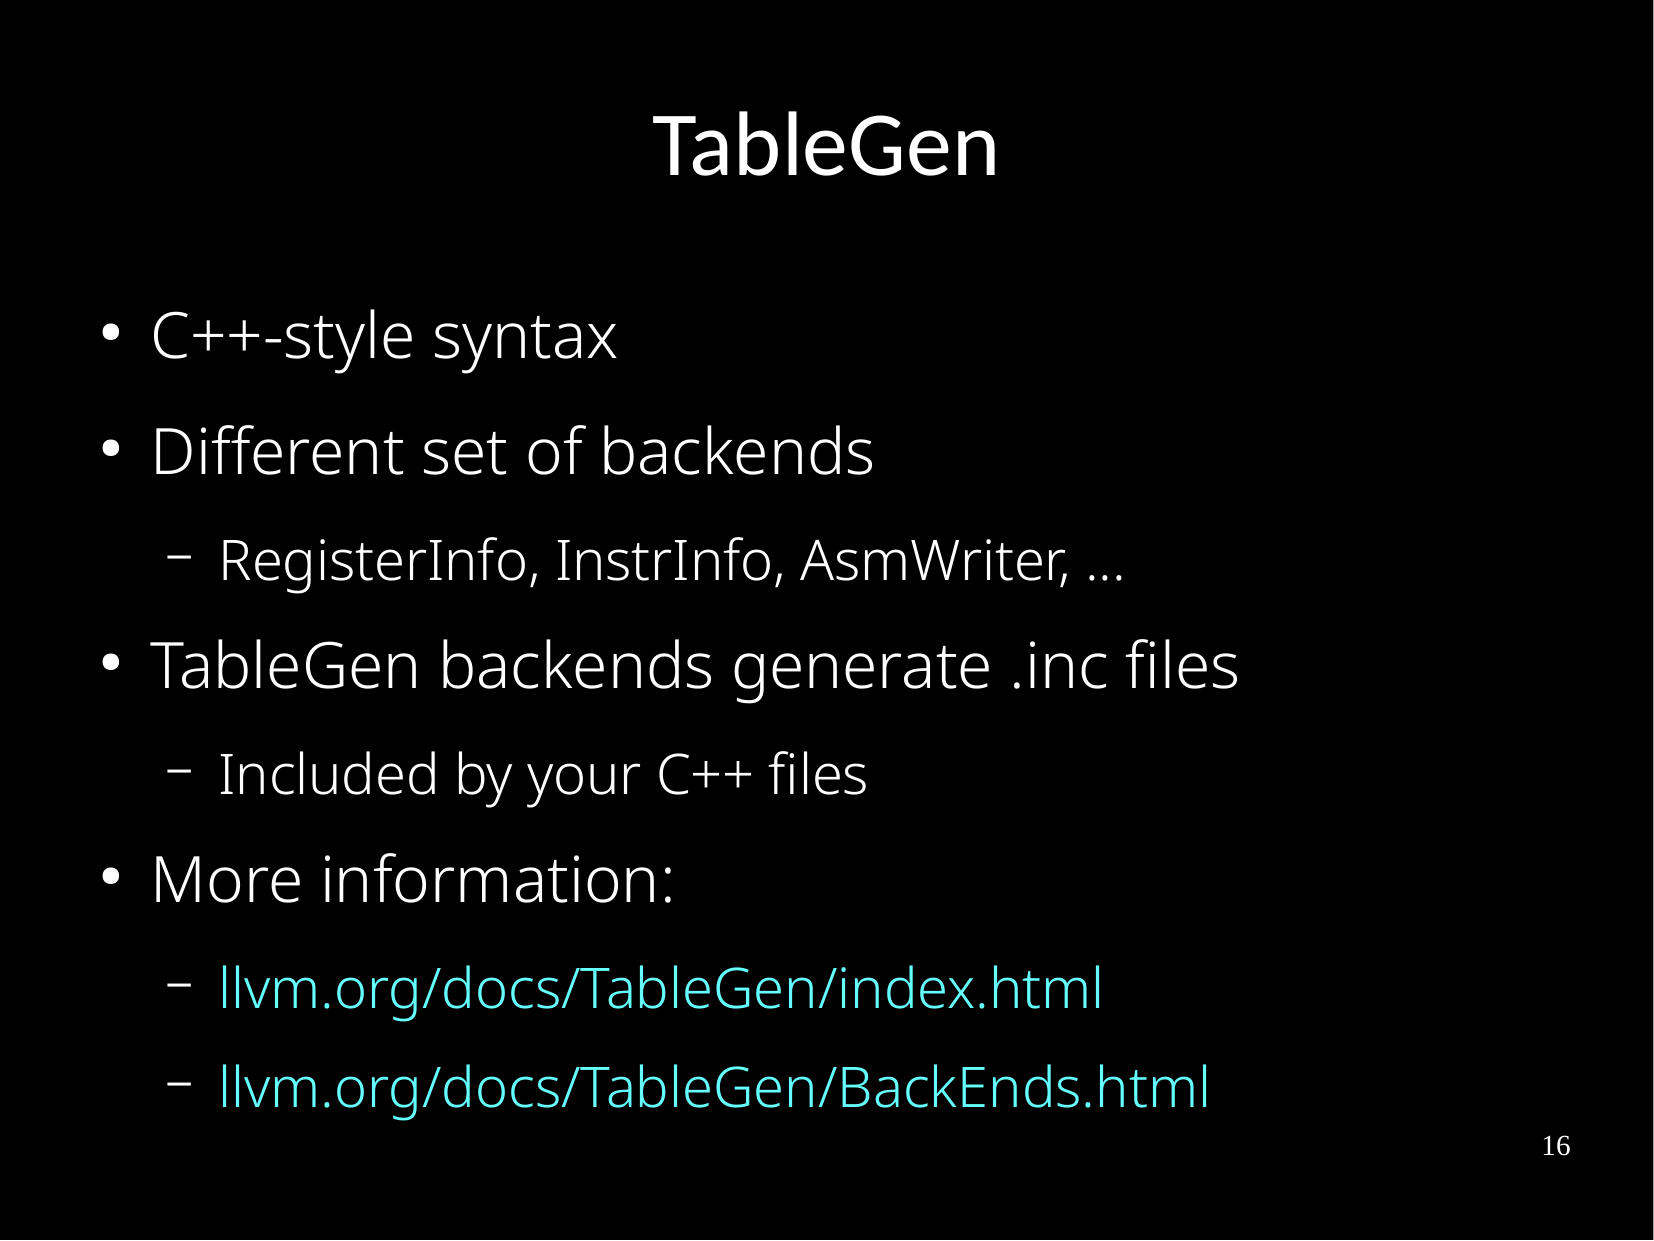

# TableGen
C++-style syntax
Different set of backends
RegisterInfo, InstrInfo, AsmWriter, ...
TableGen backends generate .inc files
Included by your C++ files
More information:
llvm.org/docs/TableGen/index.html
llvm.org/docs/TableGen/BackEnds.html
16